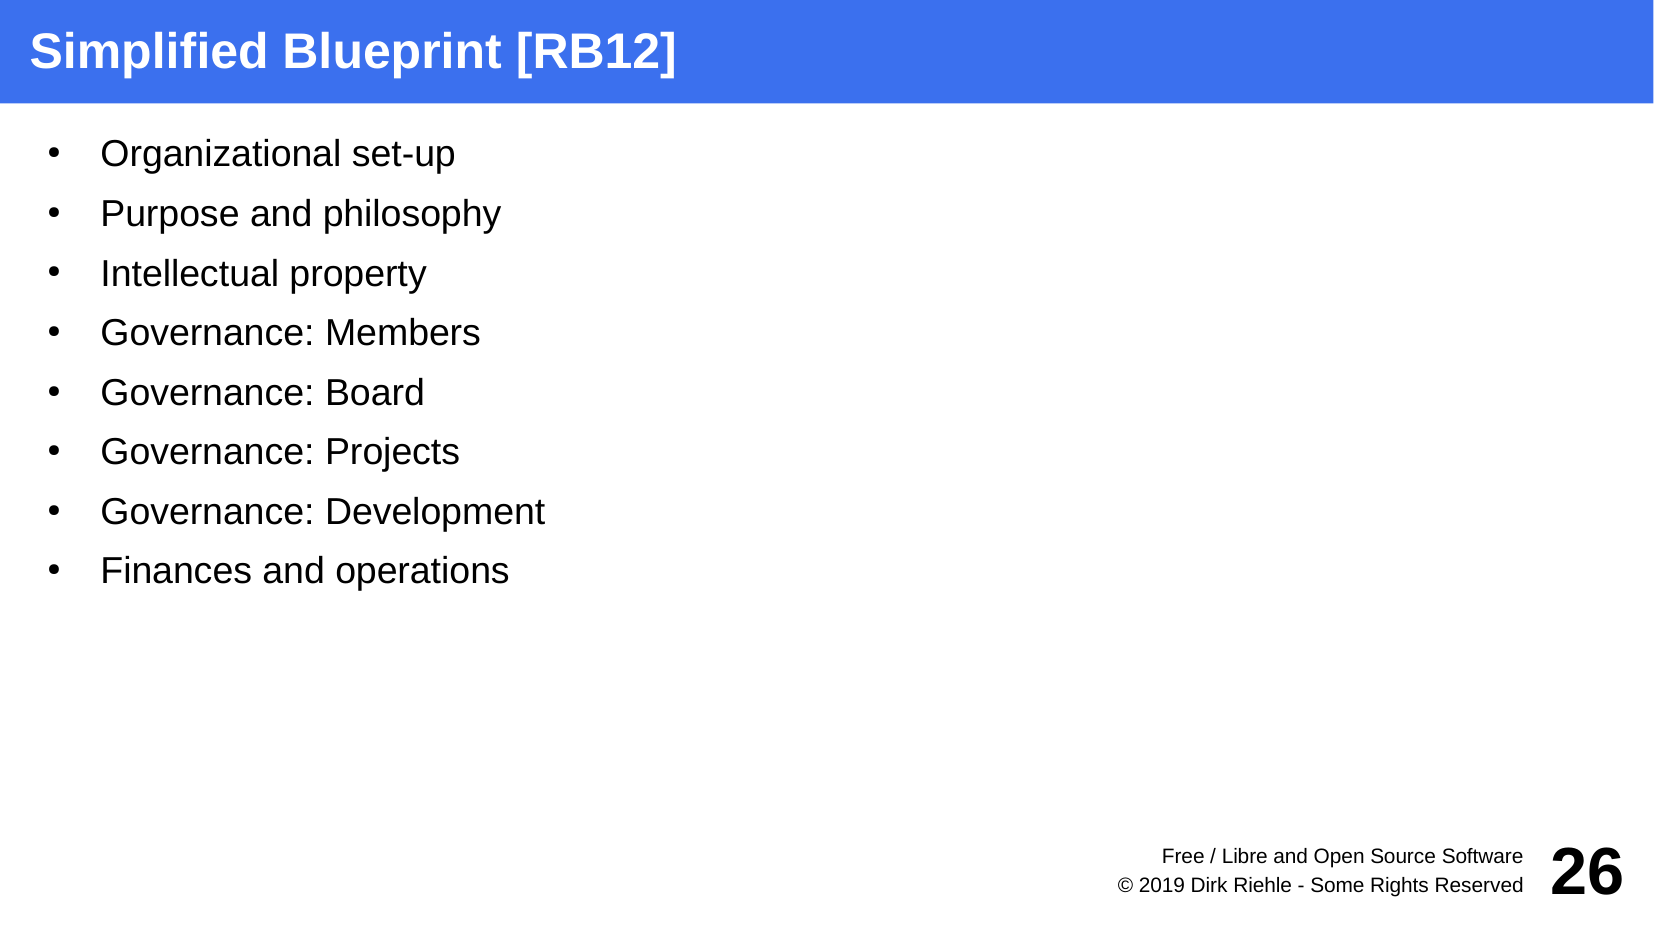

# Simplified Blueprint [RB12]
Organizational set-up
Purpose and philosophy
Intellectual property
Governance: Members
Governance: Board
Governance: Projects
Governance: Development
Finances and operations
Free / Libre and Open Source Software
26
© 2019 Dirk Riehle - Some Rights Reserved